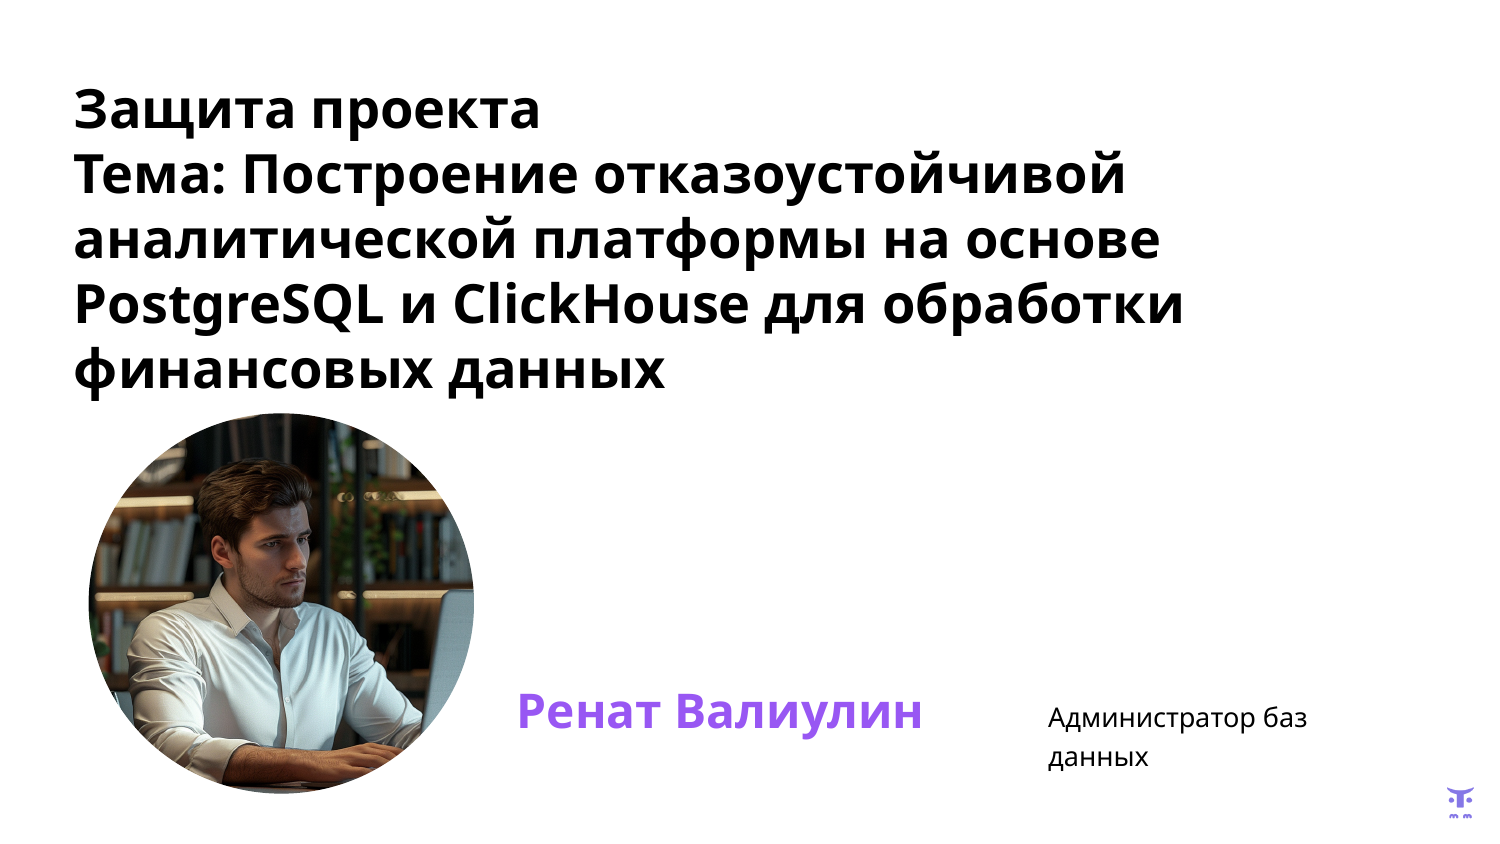

# Защита проекта Тема: Построение отказоустойчивой аналитической платформы на основе PostgreSQL и ClickHouse для обработки финансовых данныхоргов
Ренат Валиулин
Администратор баз данных